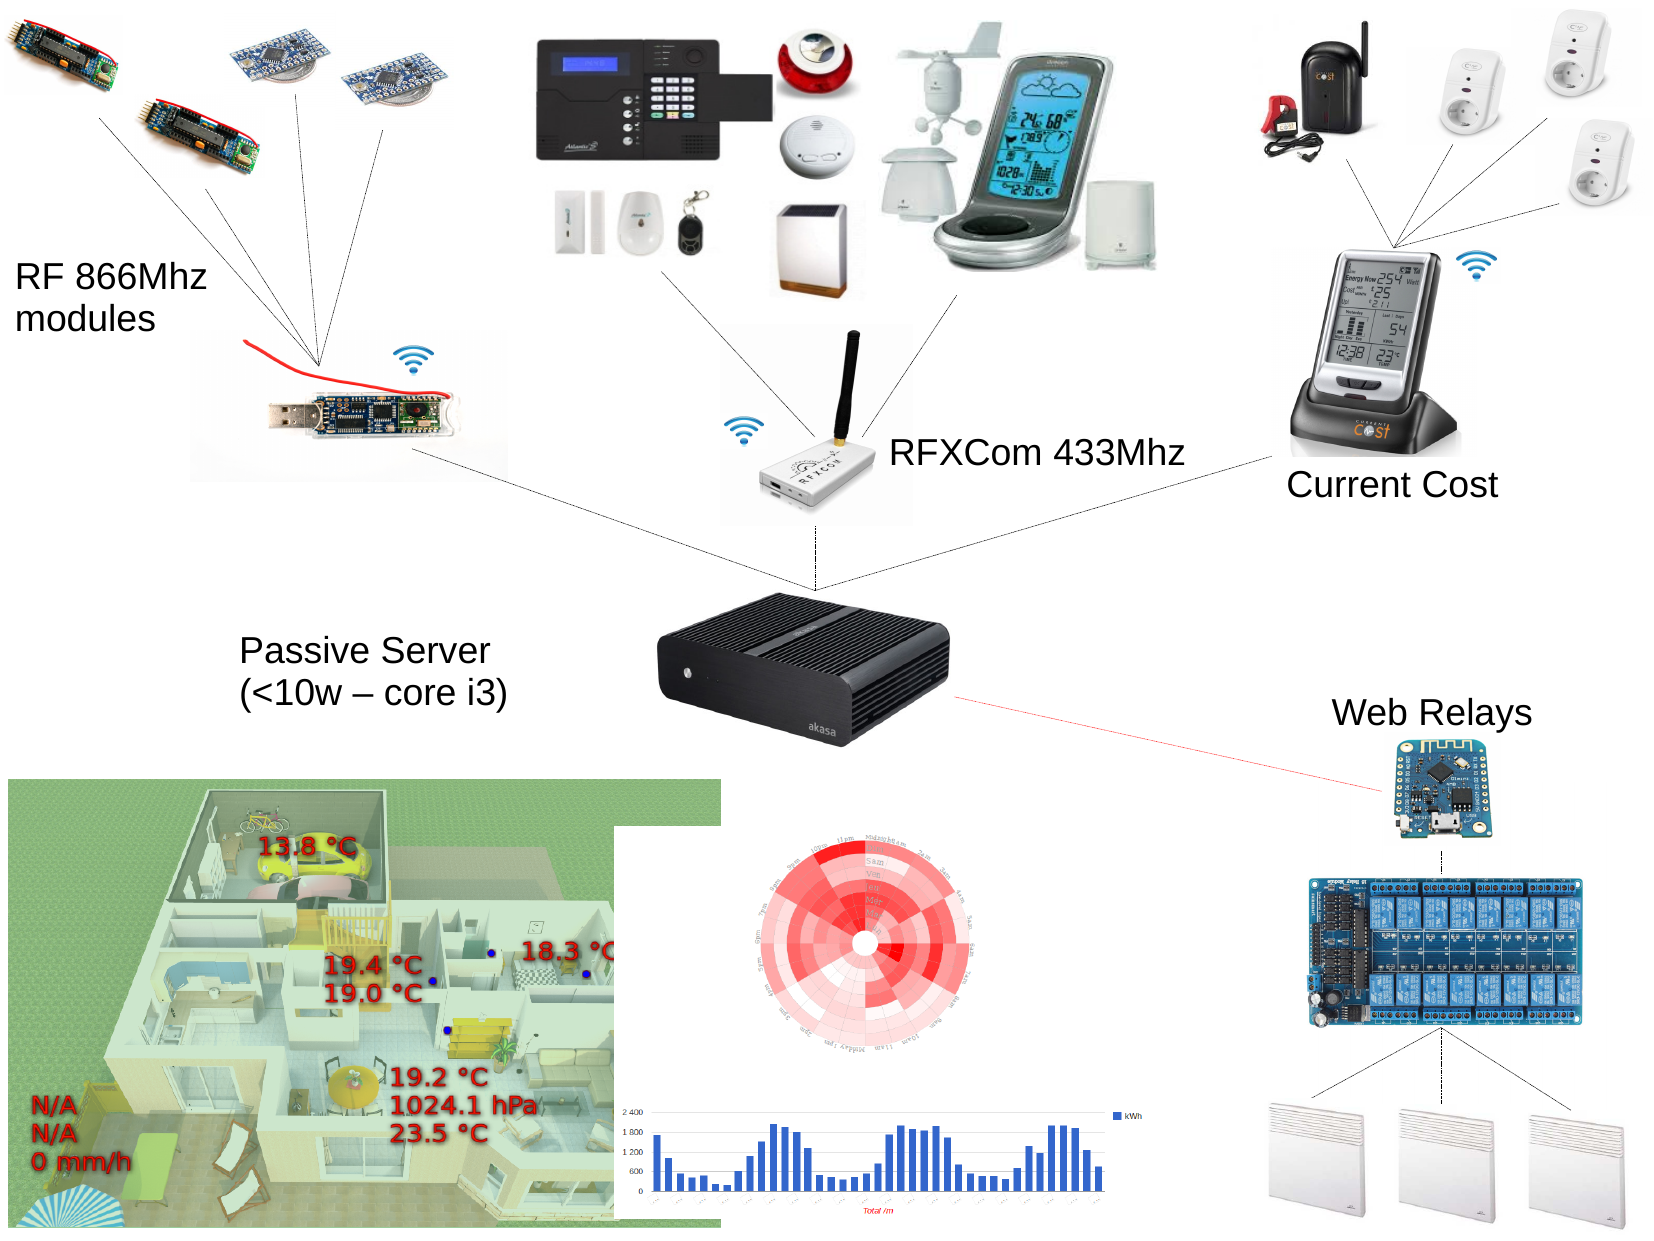

RF 866Mhz
modules
RFXCom 433Mhz
Current Cost
Passive Server
(<10w – core i3)
Web Relays